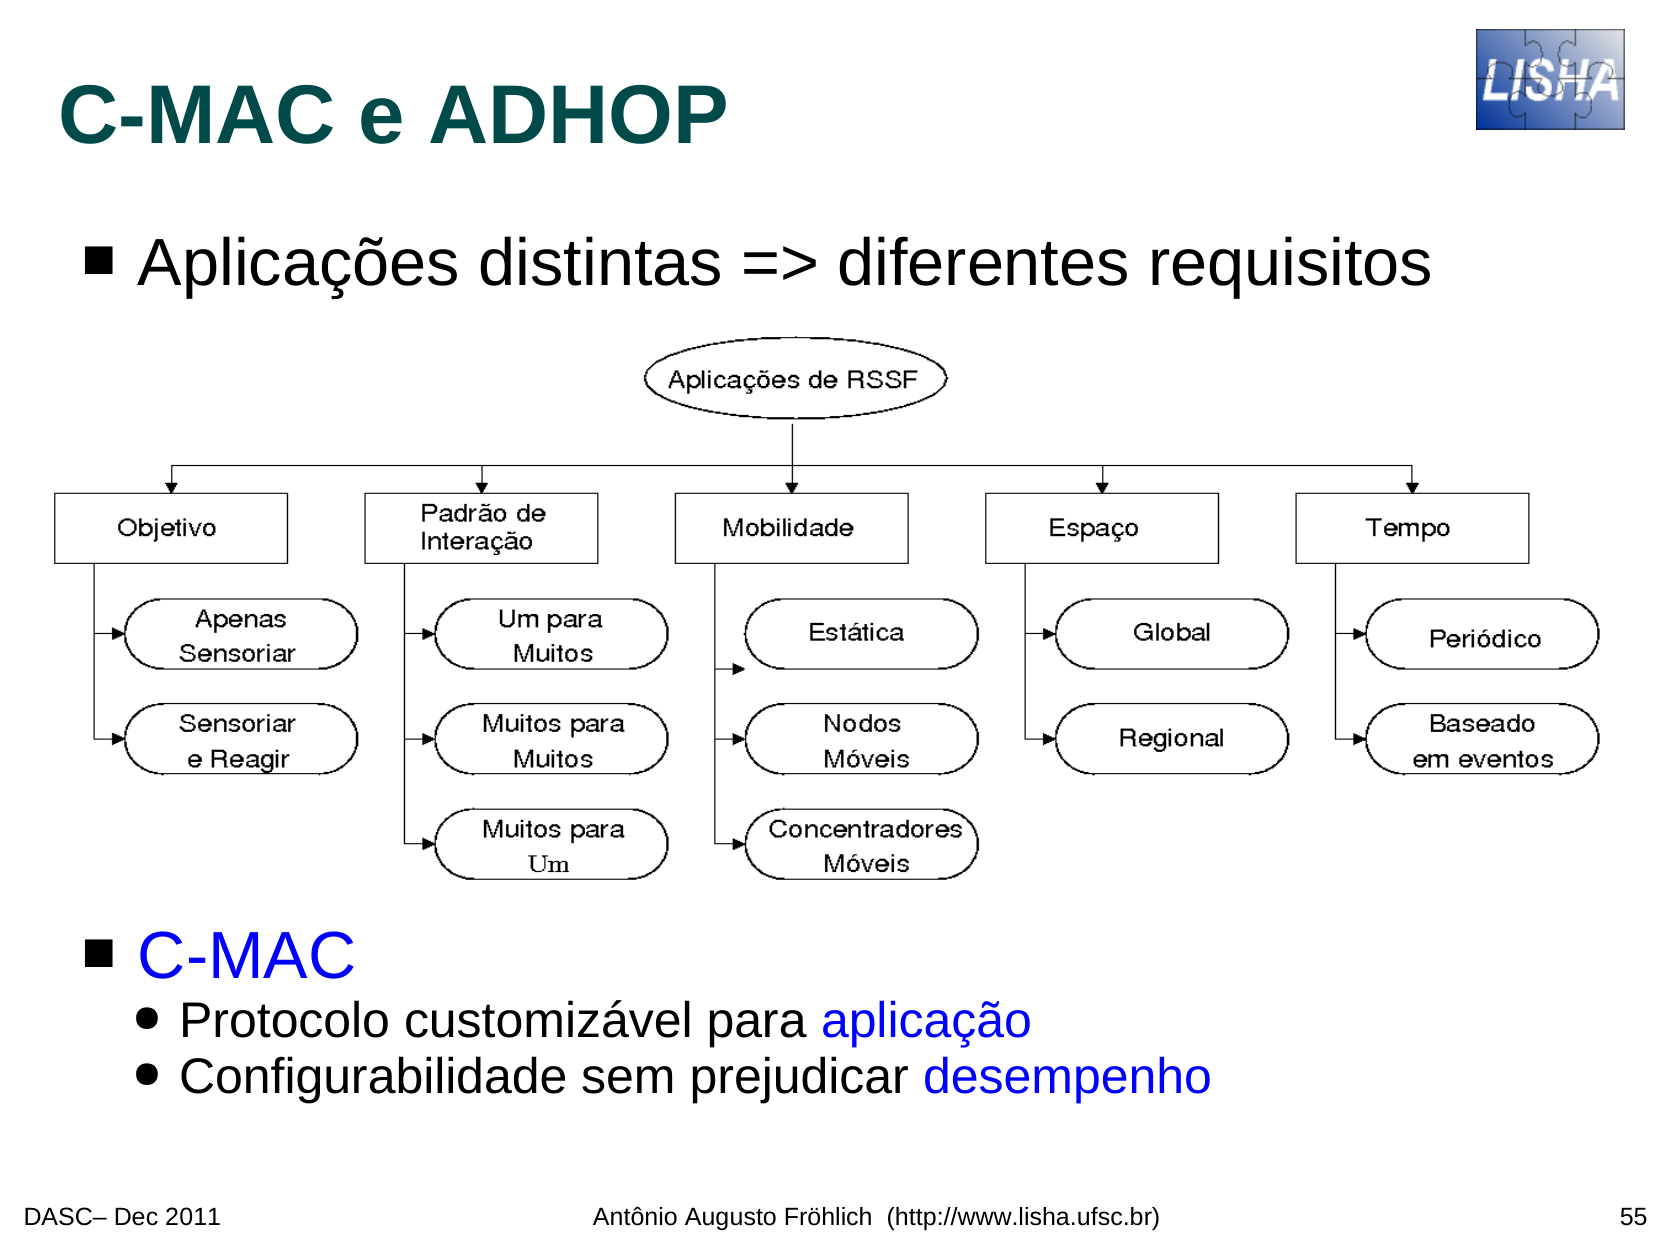

# C-MAC e ADHOP
Aplicações distintas => diferentes requisitos
C-MAC
Protocolo customizável para aplicação
Configurabilidade sem prejudicar desempenho